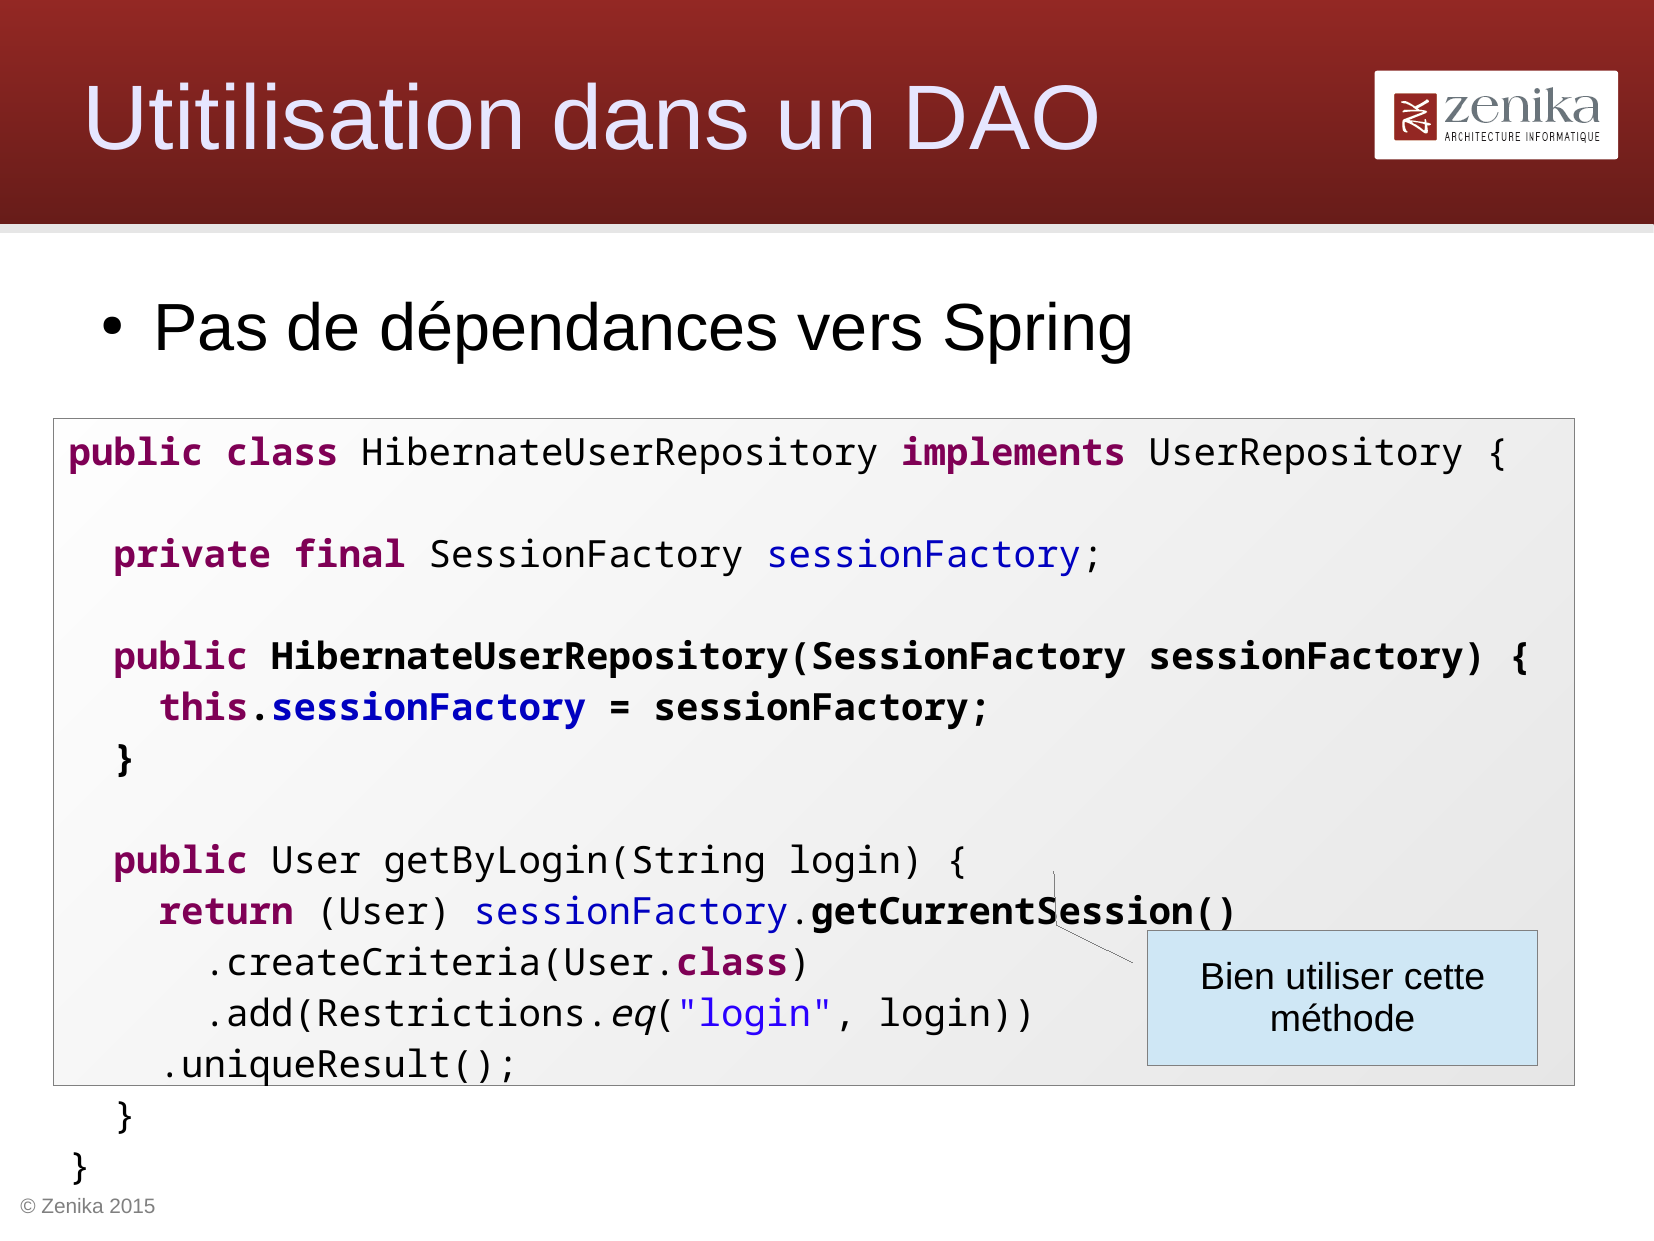

# Utitilisation dans un DAO
Pas de dépendances vers Spring
public class HibernateUserRepository implements UserRepository {
 private final SessionFactory sessionFactory;
 public HibernateUserRepository(SessionFactory sessionFactory) {
 this.sessionFactory = sessionFactory;
 }
 public User getByLogin(String login) {
 return (User) sessionFactory.getCurrentSession()
 .createCriteria(User.class)
 .add(Restrictions.eq("login", login))
 .uniqueResult();
 }
}
Bien utiliser cette méthode